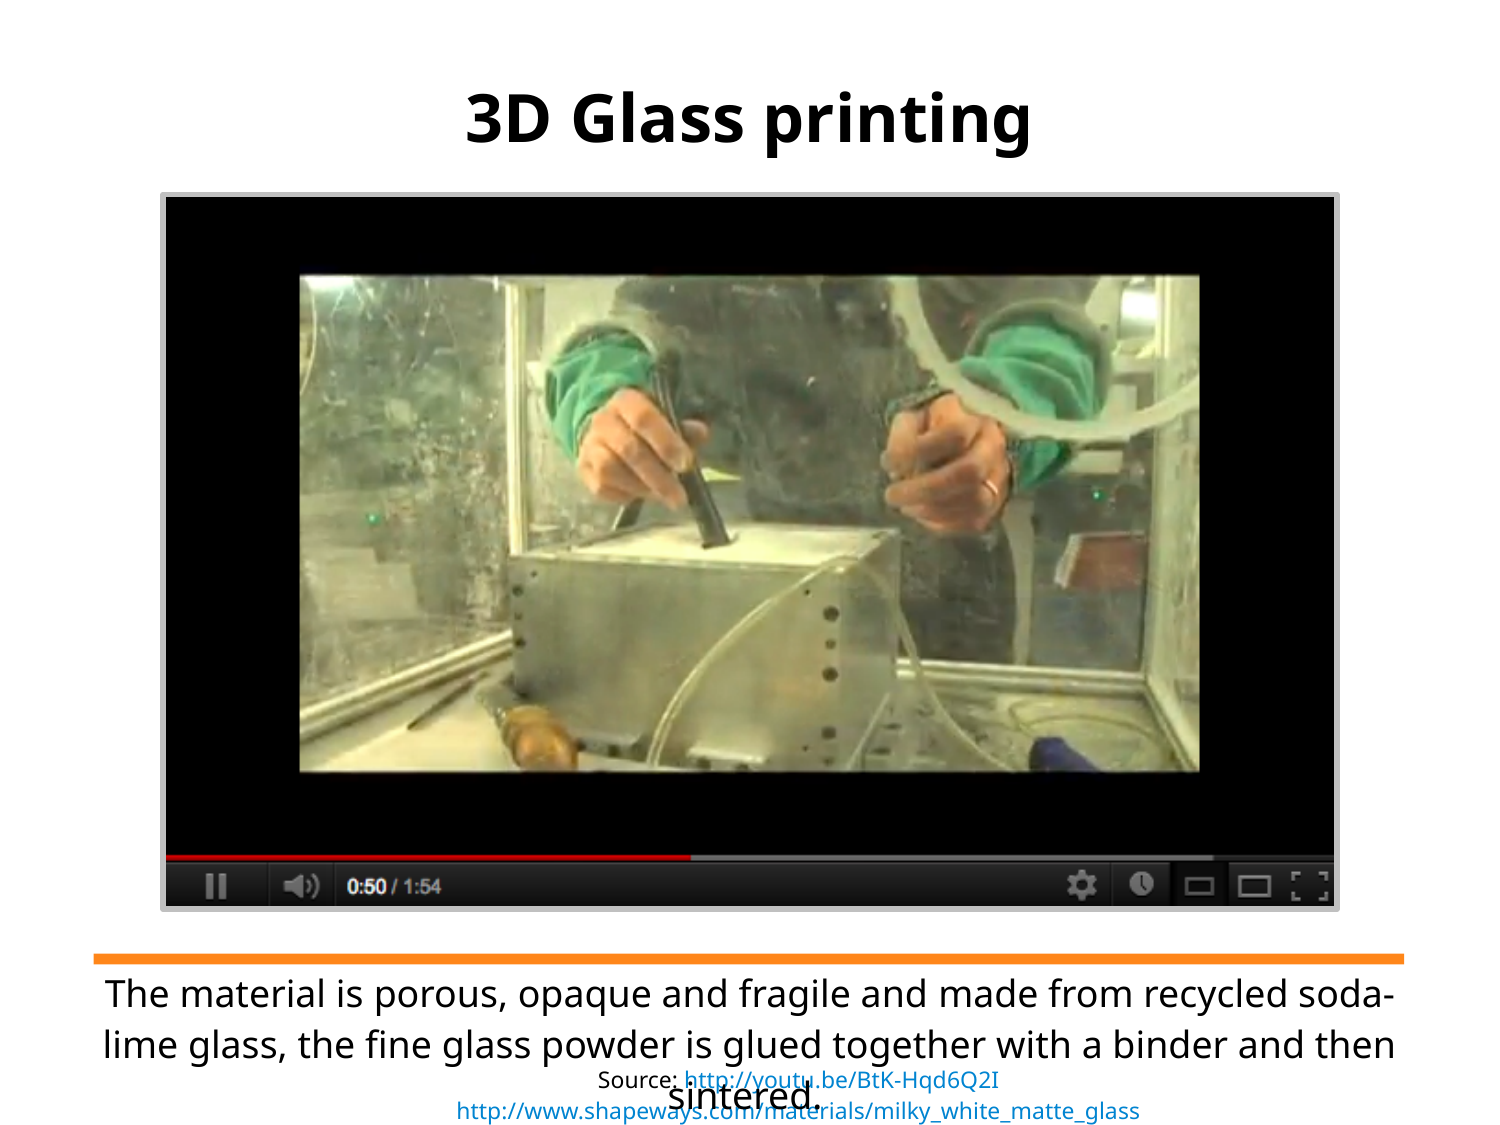

# 3D Glass printing
The material is porous, opaque and fragile and made from recycled soda-lime glass, the fine glass powder is glued together with a binder and then sintered.
Source: http://youtu.be/BtK-Hqd6Q2I
http://www.shapeways.com/materials/milky_white_matte_glass